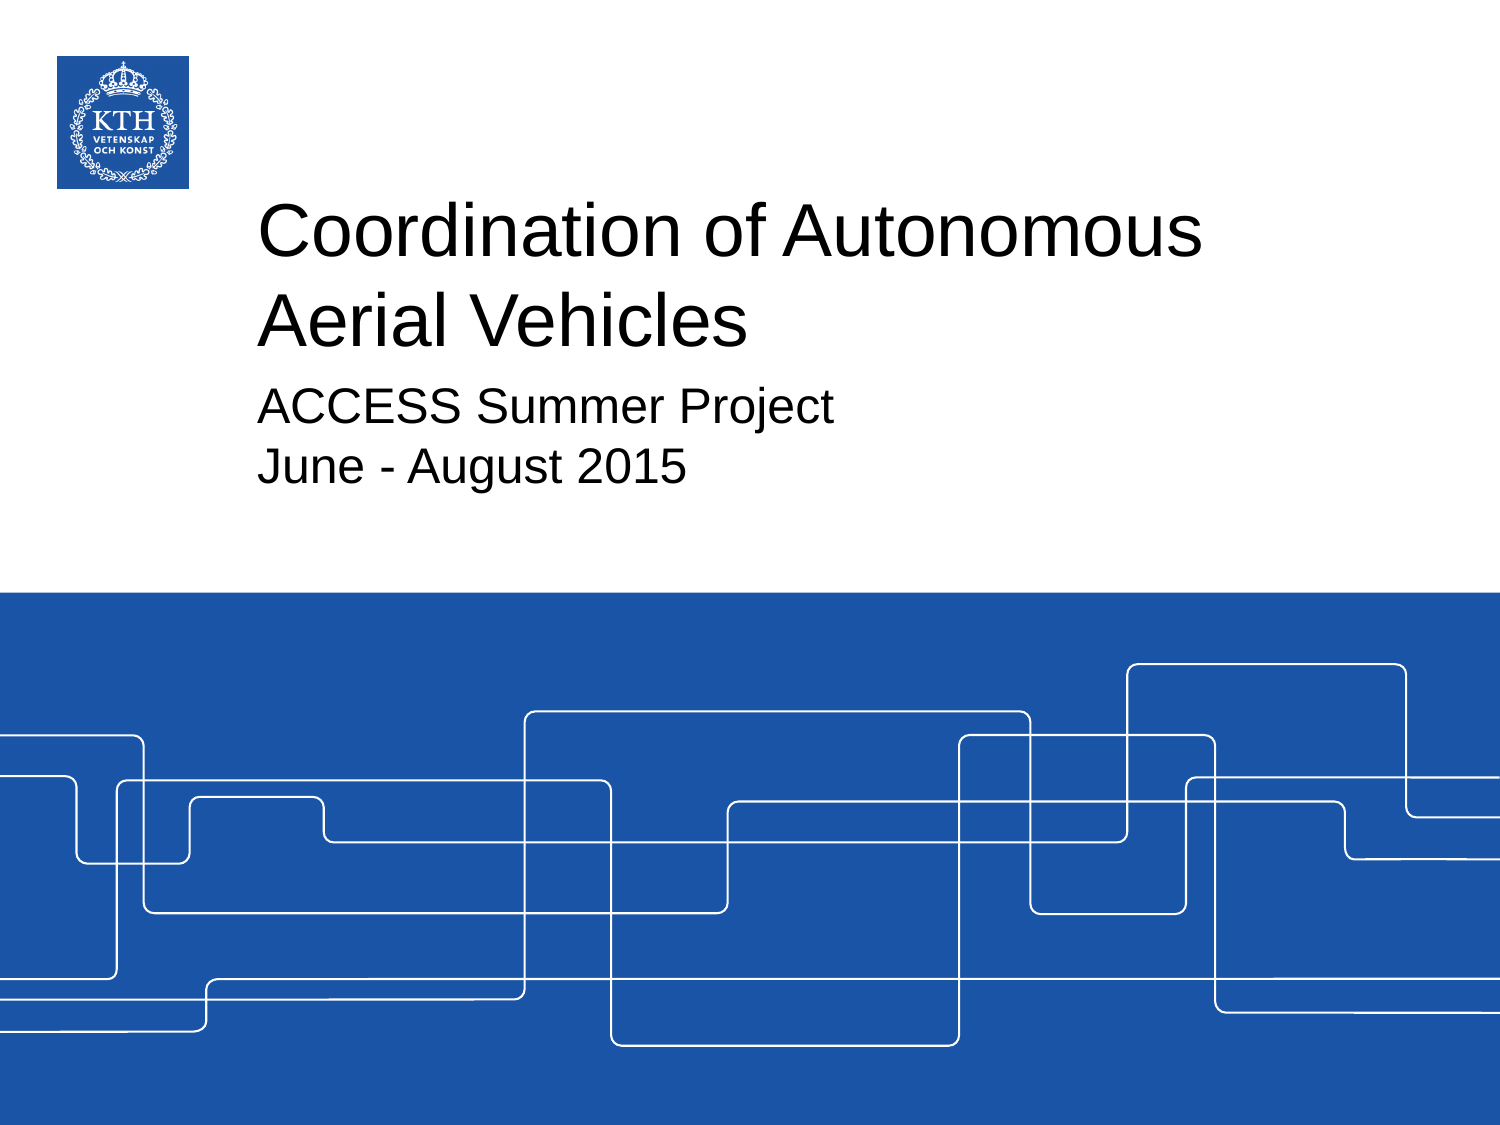

# Coordination of Autonomous Aerial Vehicles
ACCESS Summer Project
June - August 2015